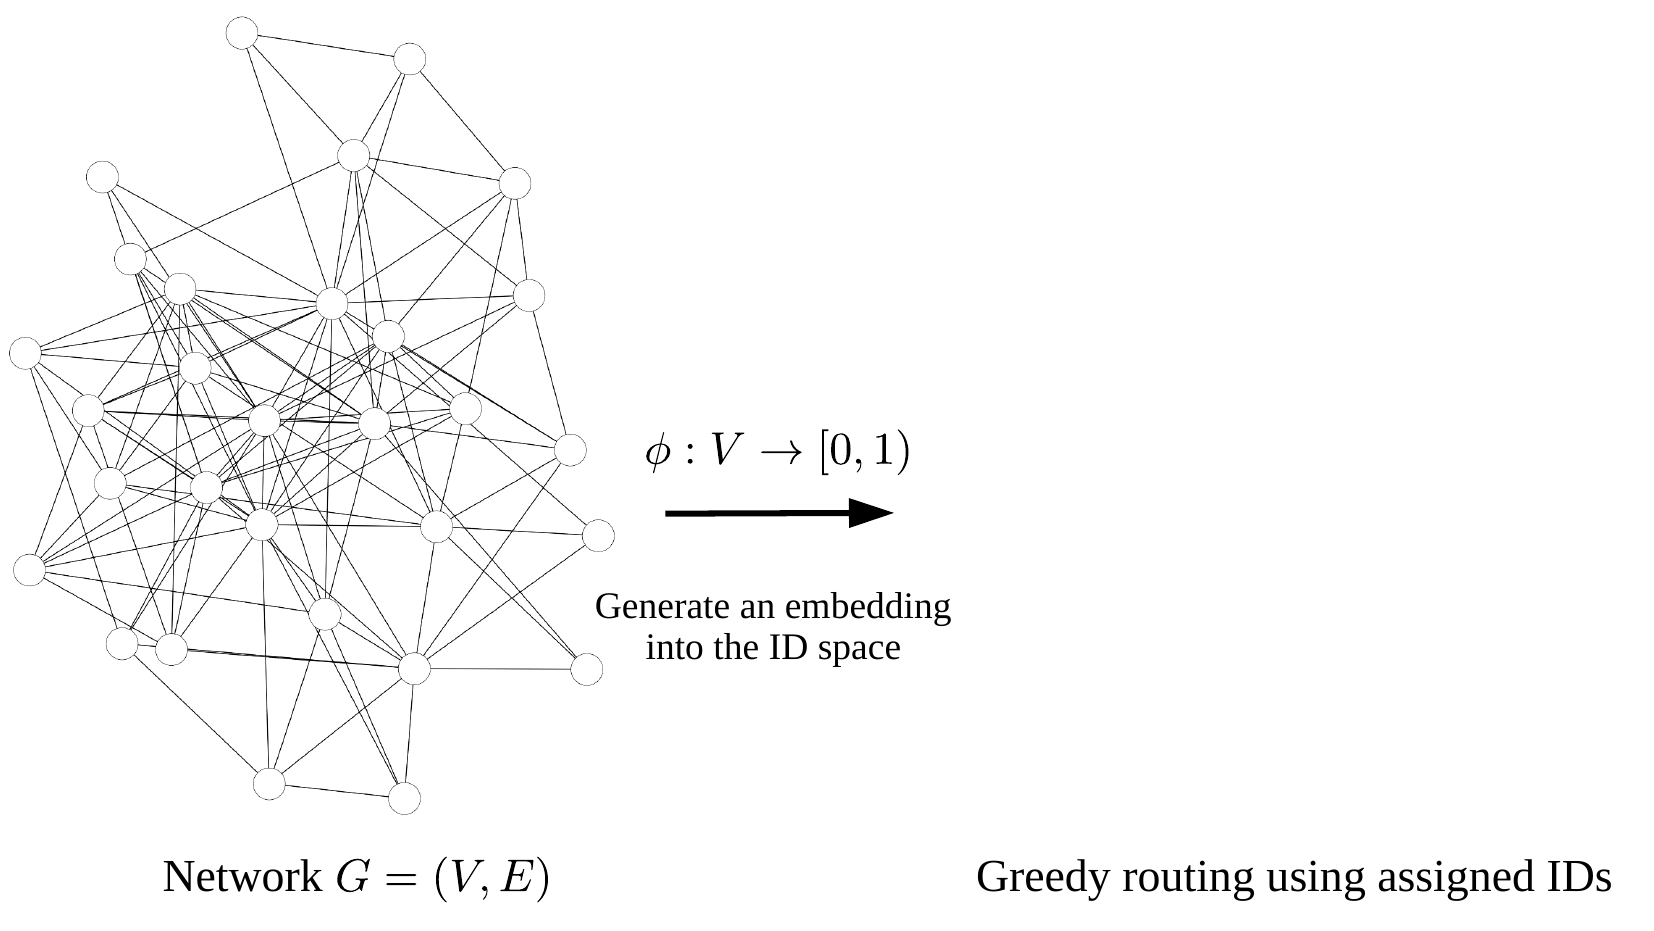

Generate an embedding into the ID space
Greedy routing using assigned IDs
Network